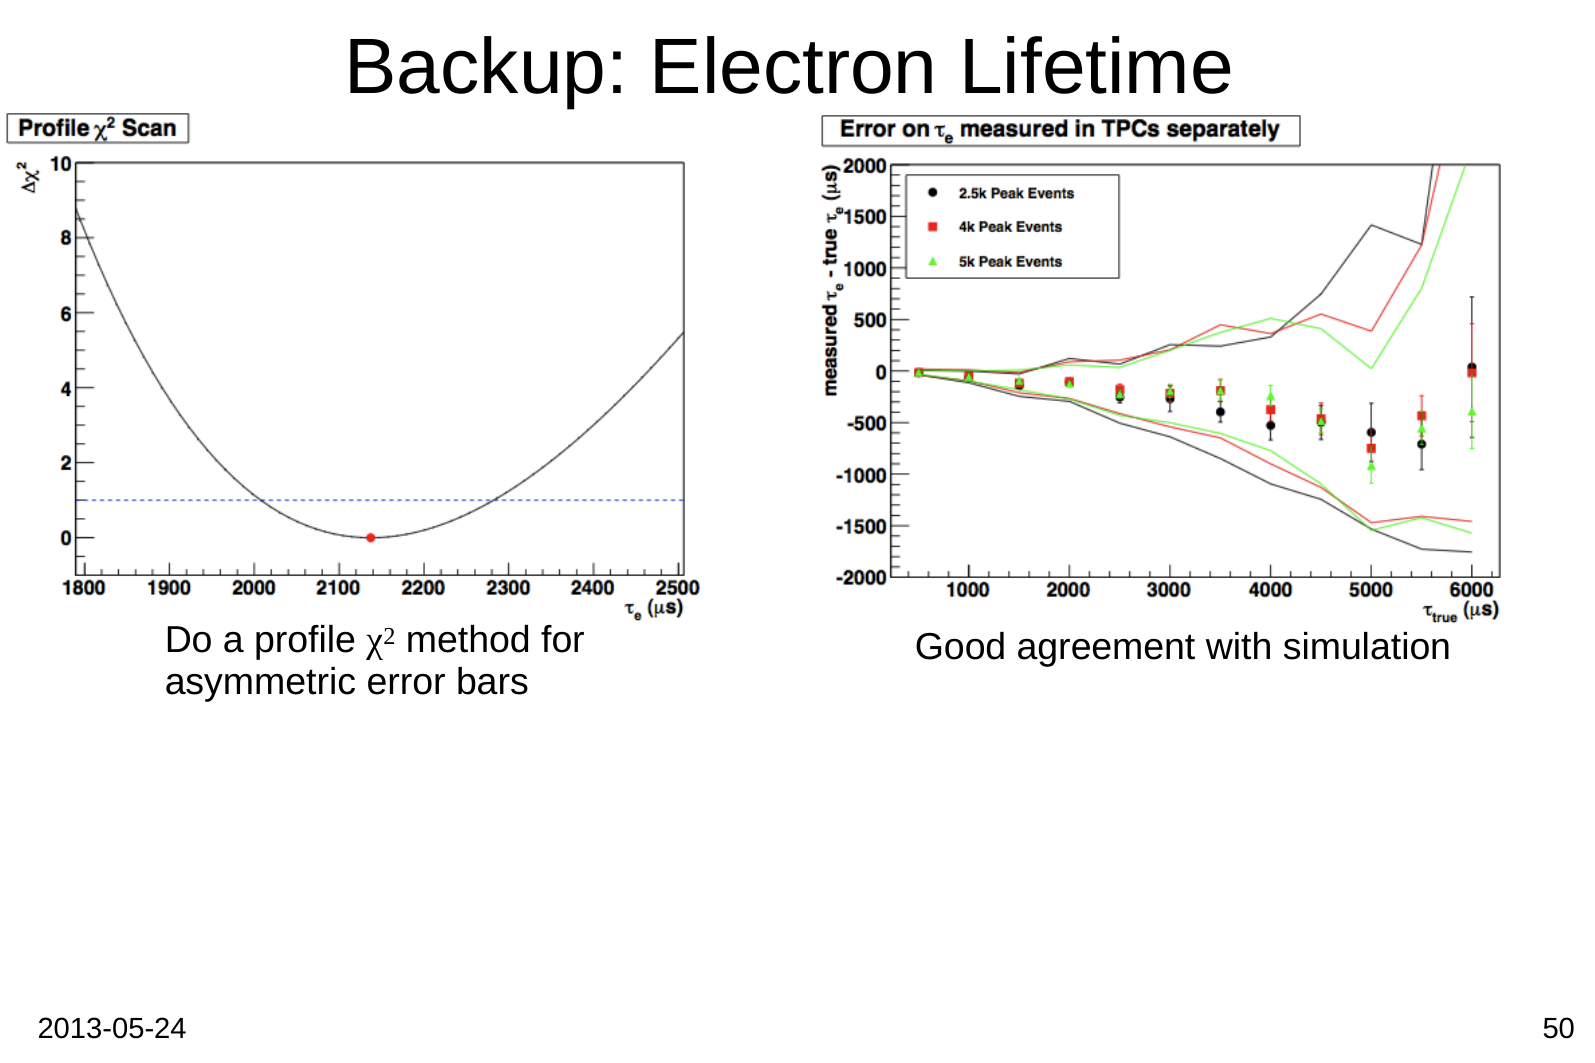

# Backup: Electron Lifetime
Do a profile χ2 method for asymmetric error bars
Good agreement with simulation
2013-05-24
50